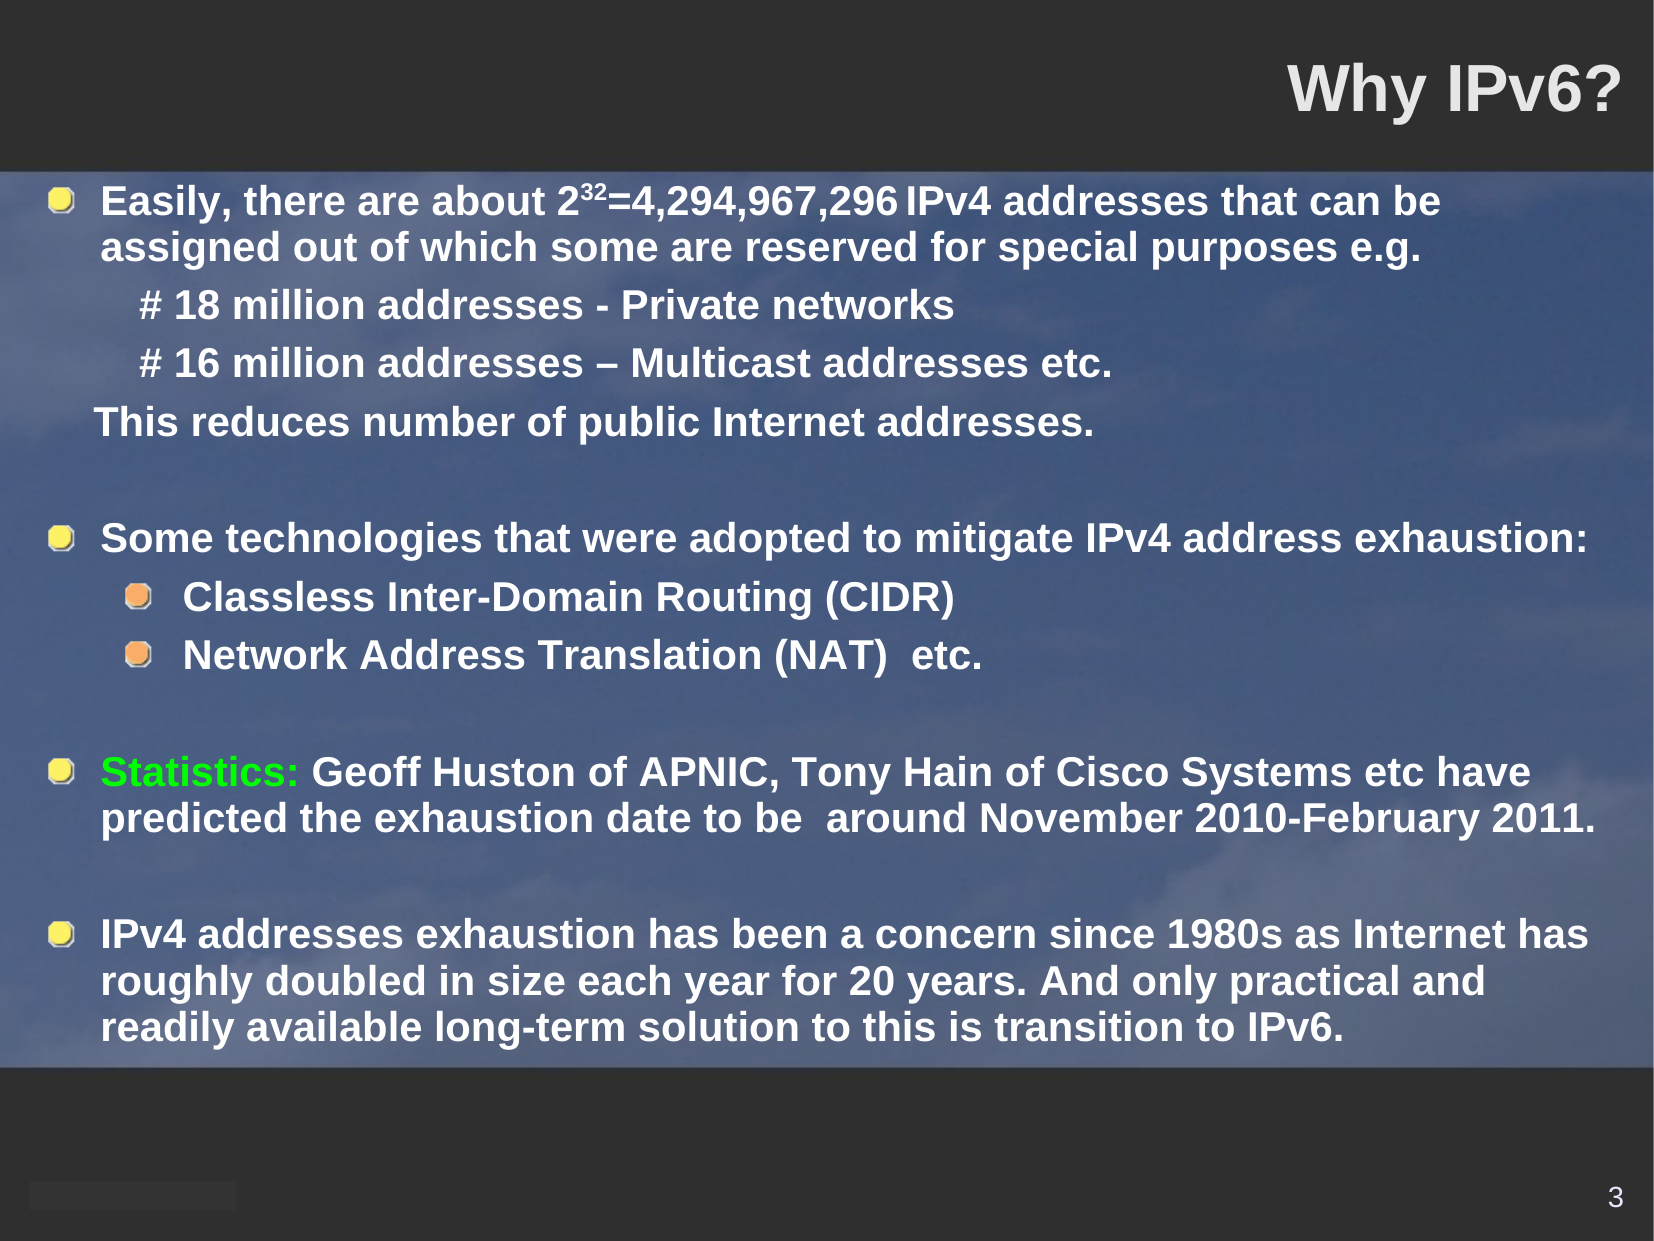

# Why IPv6?
Easily, there are about 232=4,294,967,296 IPv4 addresses that can be assigned out of which some are reserved for special purposes e.g.
 # 18 million addresses - Private networks
 # 16 million addresses – Multicast addresses etc.
 This reduces number of public Internet addresses.
Some technologies that were adopted to mitigate IPv4 address exhaustion:
 Classless Inter-Domain Routing (CIDR)
 Network Address Translation (NAT) etc.
Statistics: Geoff Huston of APNIC, Tony Hain of Cisco Systems etc have predicted the exhaustion date to be around November 2010-February 2011.
IPv4 addresses exhaustion has been a concern since 1980s as Internet has roughly doubled in size each year for 20 years. And only practical and readily available long-term solution to this is transition to IPv6.
2006-06-01
3